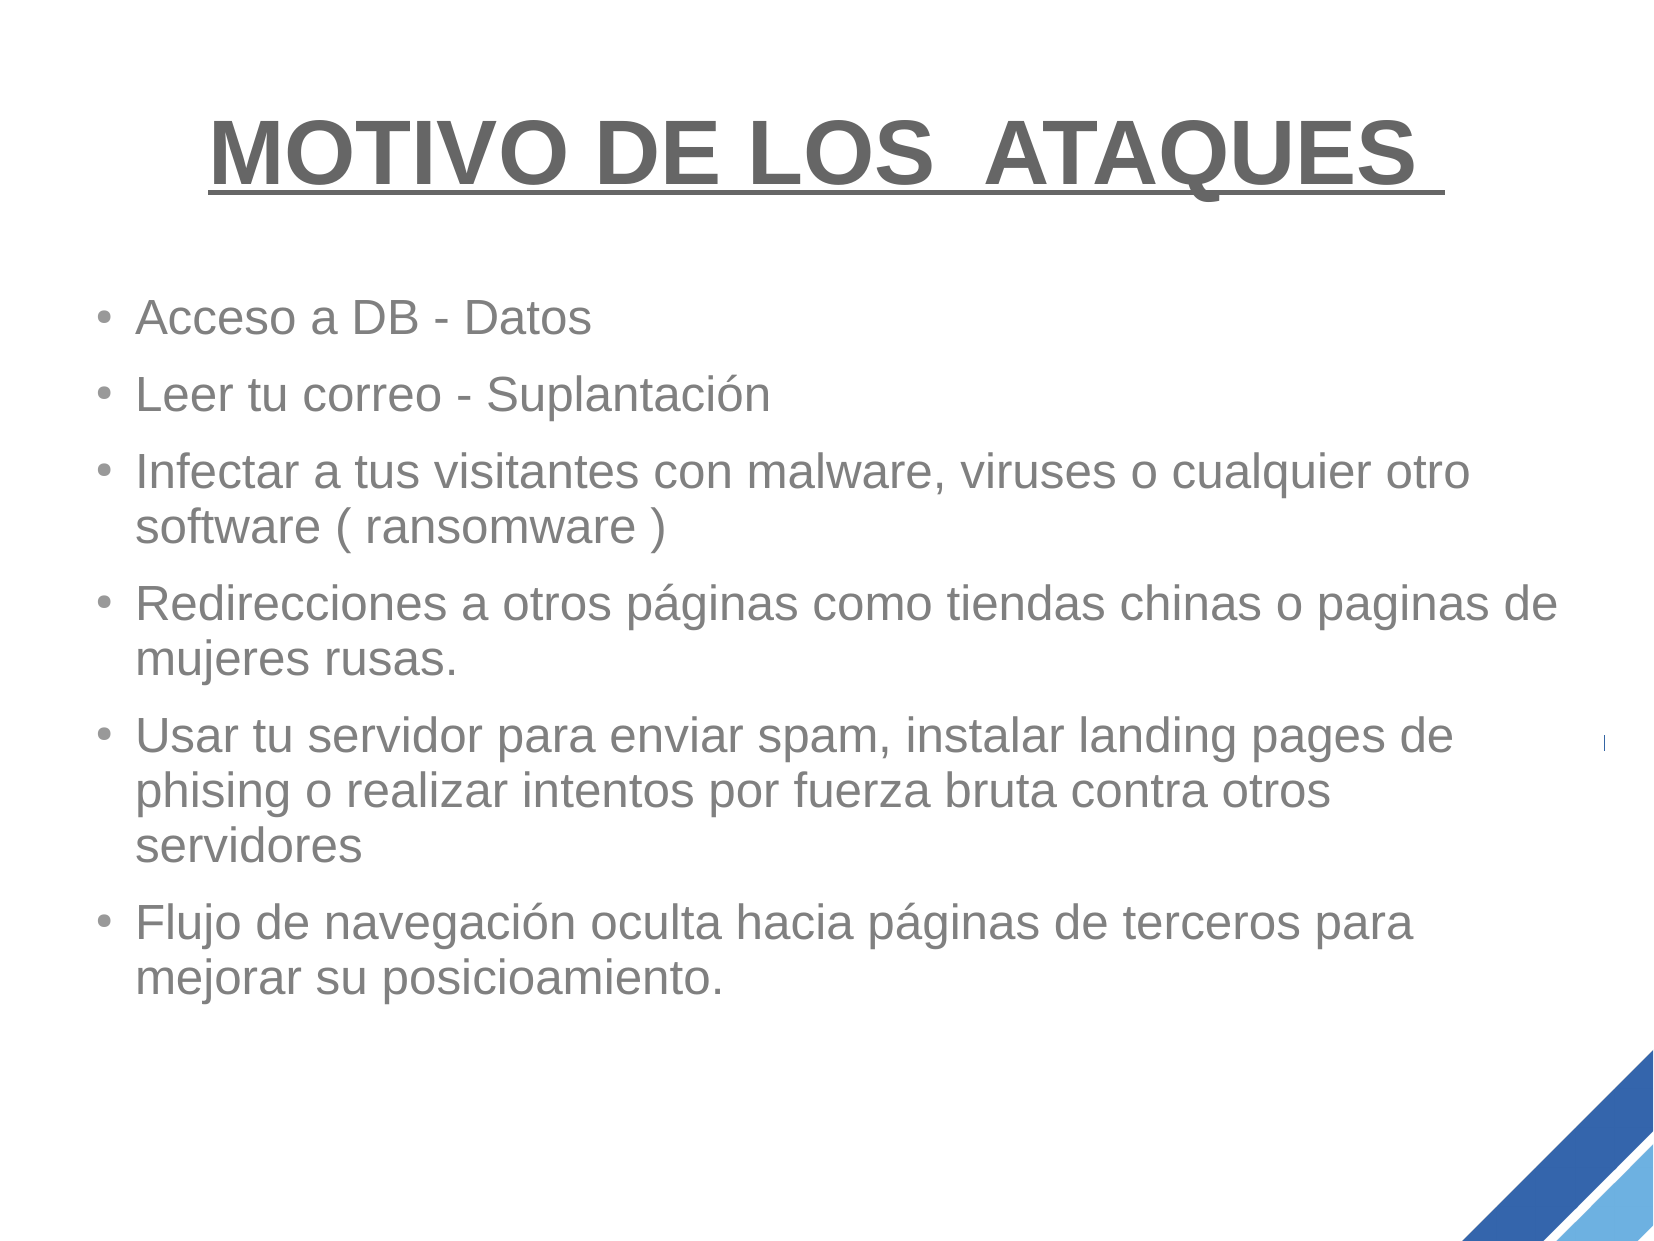

# MOTIVO DE LOS ATAQUES
Acceso a DB - Datos
Leer tu correo - Suplantación
Infectar a tus visitantes con malware, viruses o cualquier otro software ( ransomware )
Redirecciones a otros páginas como tiendas chinas o paginas de mujeres rusas.
Usar tu servidor para enviar spam, instalar landing pages de phising o realizar intentos por fuerza bruta contra otros servidores
Flujo de navegación oculta hacia páginas de terceros para mejorar su posicioamiento.